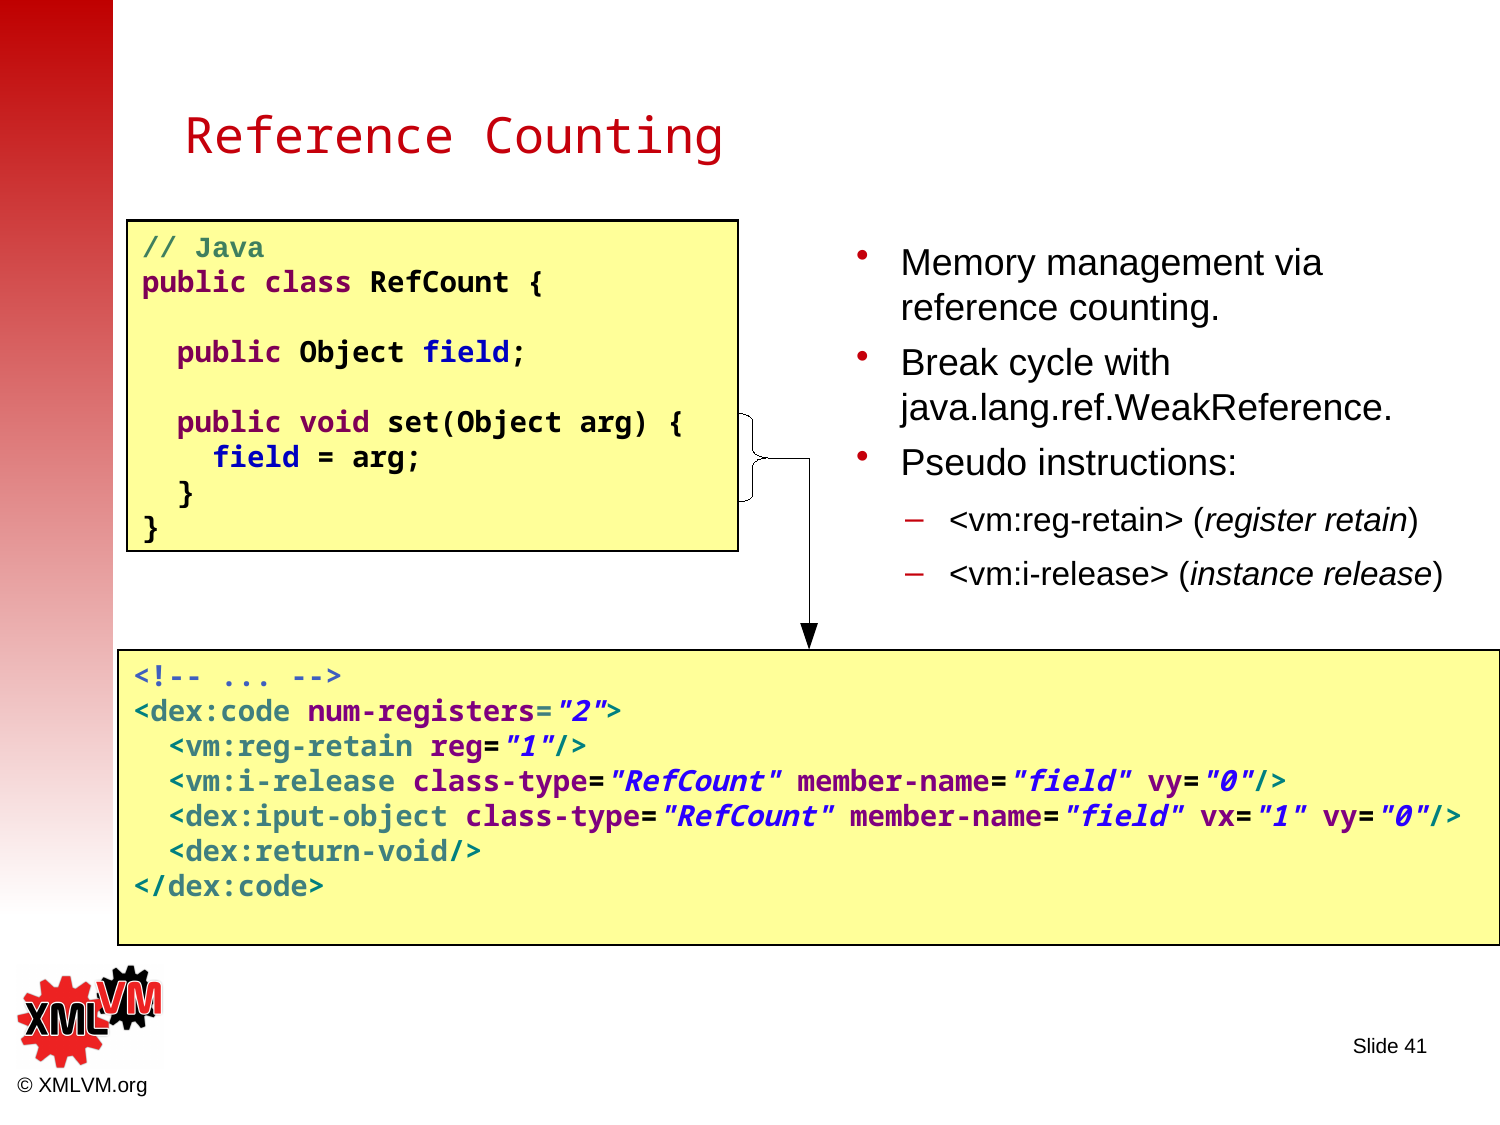

# Reference Counting
// Java
public class RefCount {
 public Object field;
 public void set(Object arg) {
 field = arg;
 }
}
Memory management via reference counting.
Break cycle with java.lang.ref.WeakReference.
Pseudo instructions:
<vm:reg-retain> (register retain)
<vm:i-release> (instance release)
<!-- ... -->
<dex:code num-registers="2">
 <vm:reg-retain reg="1"/>
 <vm:i-release class-type="RefCount" member-name="field" vy="0"/>
 <dex:iput-object class-type="RefCount" member-name="field" vx="1" vy="0"/>
 <dex:return-void/>
</dex:code>